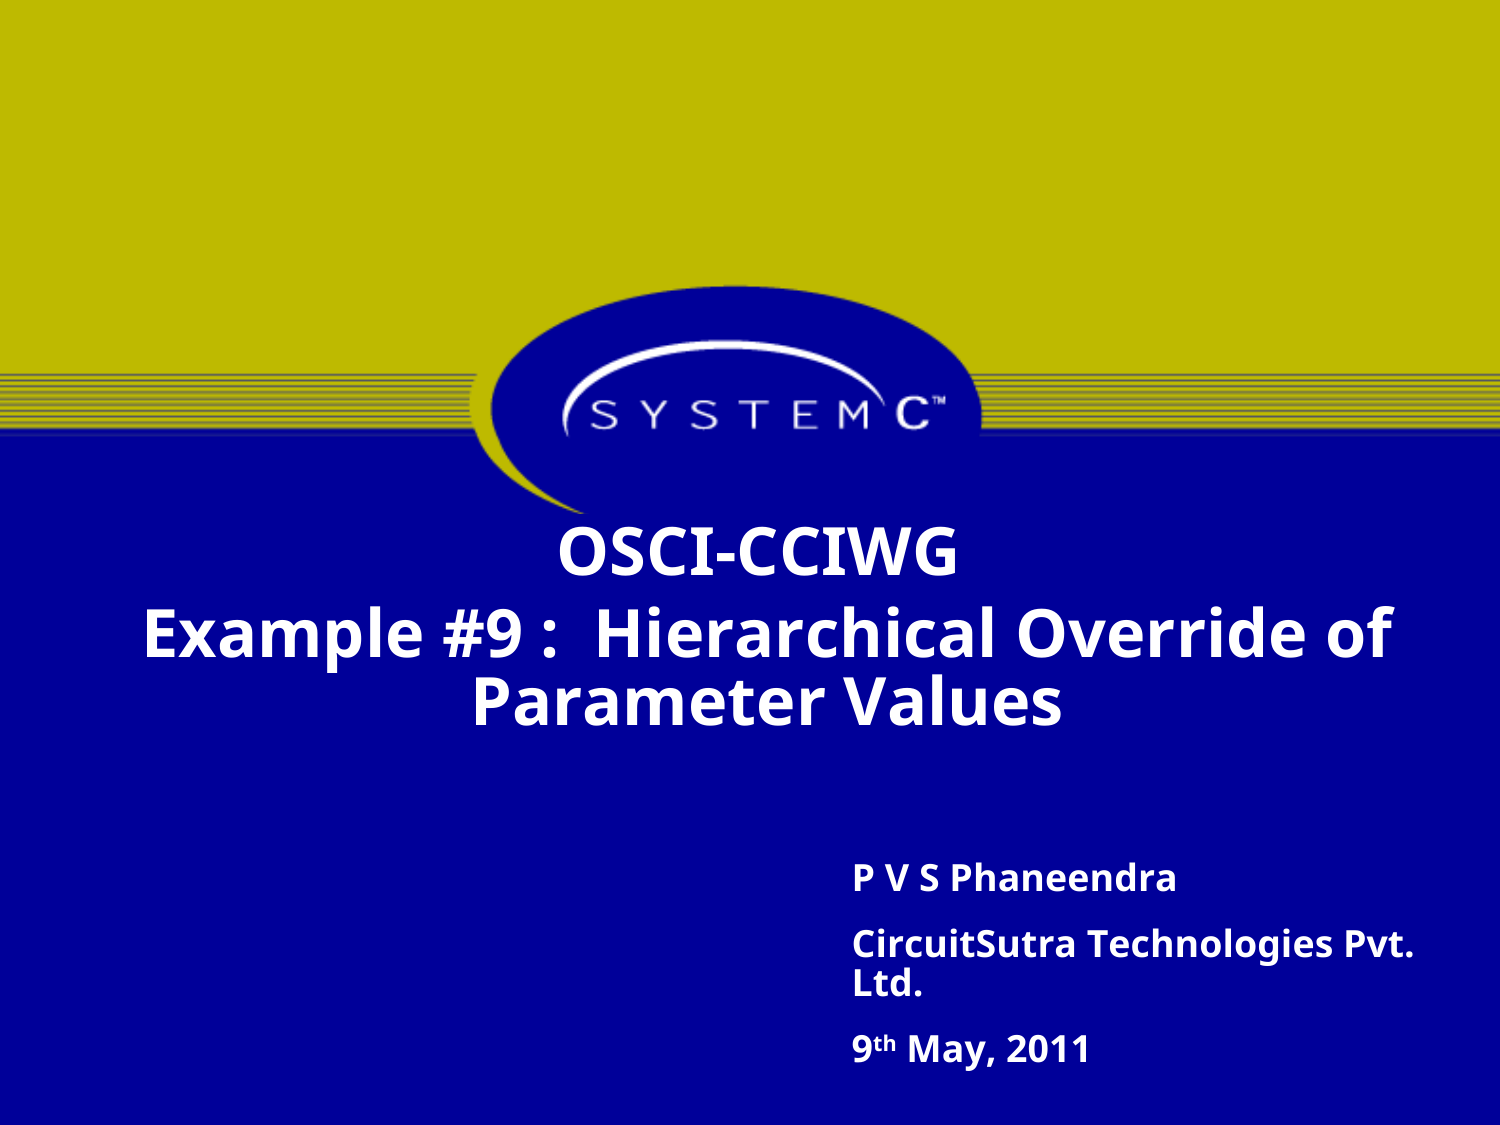

OSCI-CCIWG
Example #9 : Hierarchical Override of Parameter Values
P V S Phaneendra
CircuitSutra Technologies Pvt. Ltd.
9th May, 2011